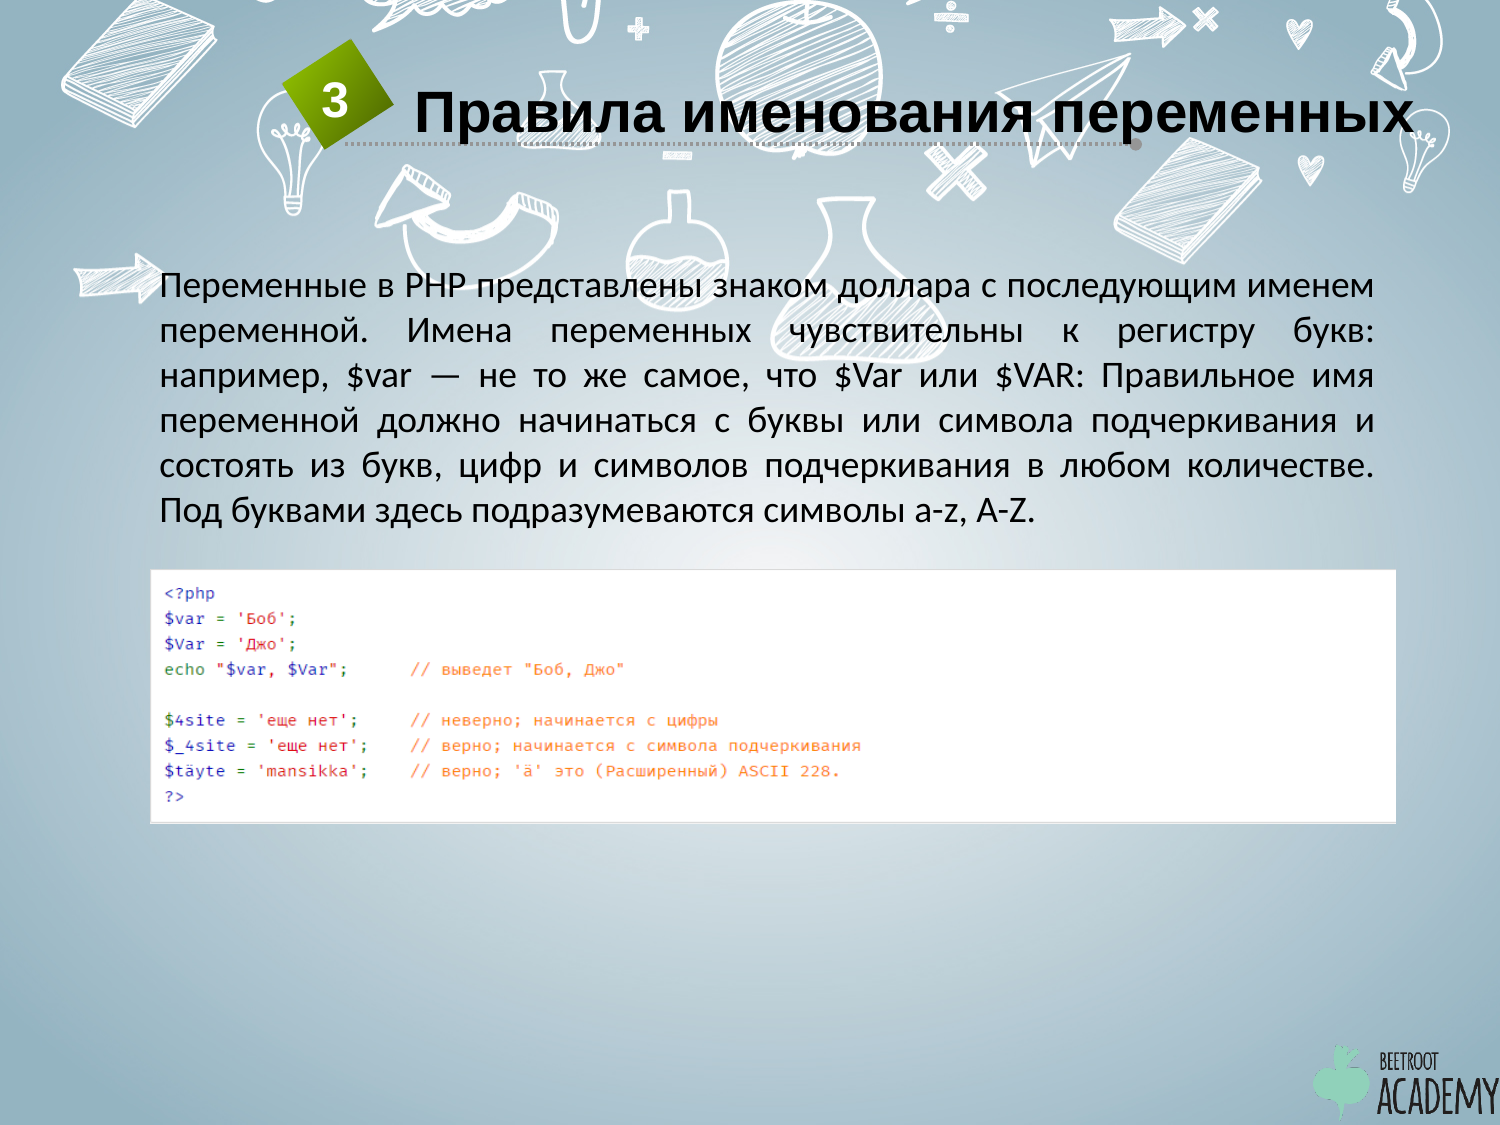

3
 Правила именования переменных
Переменные в PHP представлены знаком доллара с последующим именем переменной. Имена переменных чувствительны к регистру букв: например, $var — не то же самое, что $Var или $VAR: Правильное имя переменной должно начинаться с буквы или символа подчеркивания и состоять из букв, цифр и символов подчеркивания в любом количестве. Под буквами здесь подразумеваются символы a-z, A-Z.